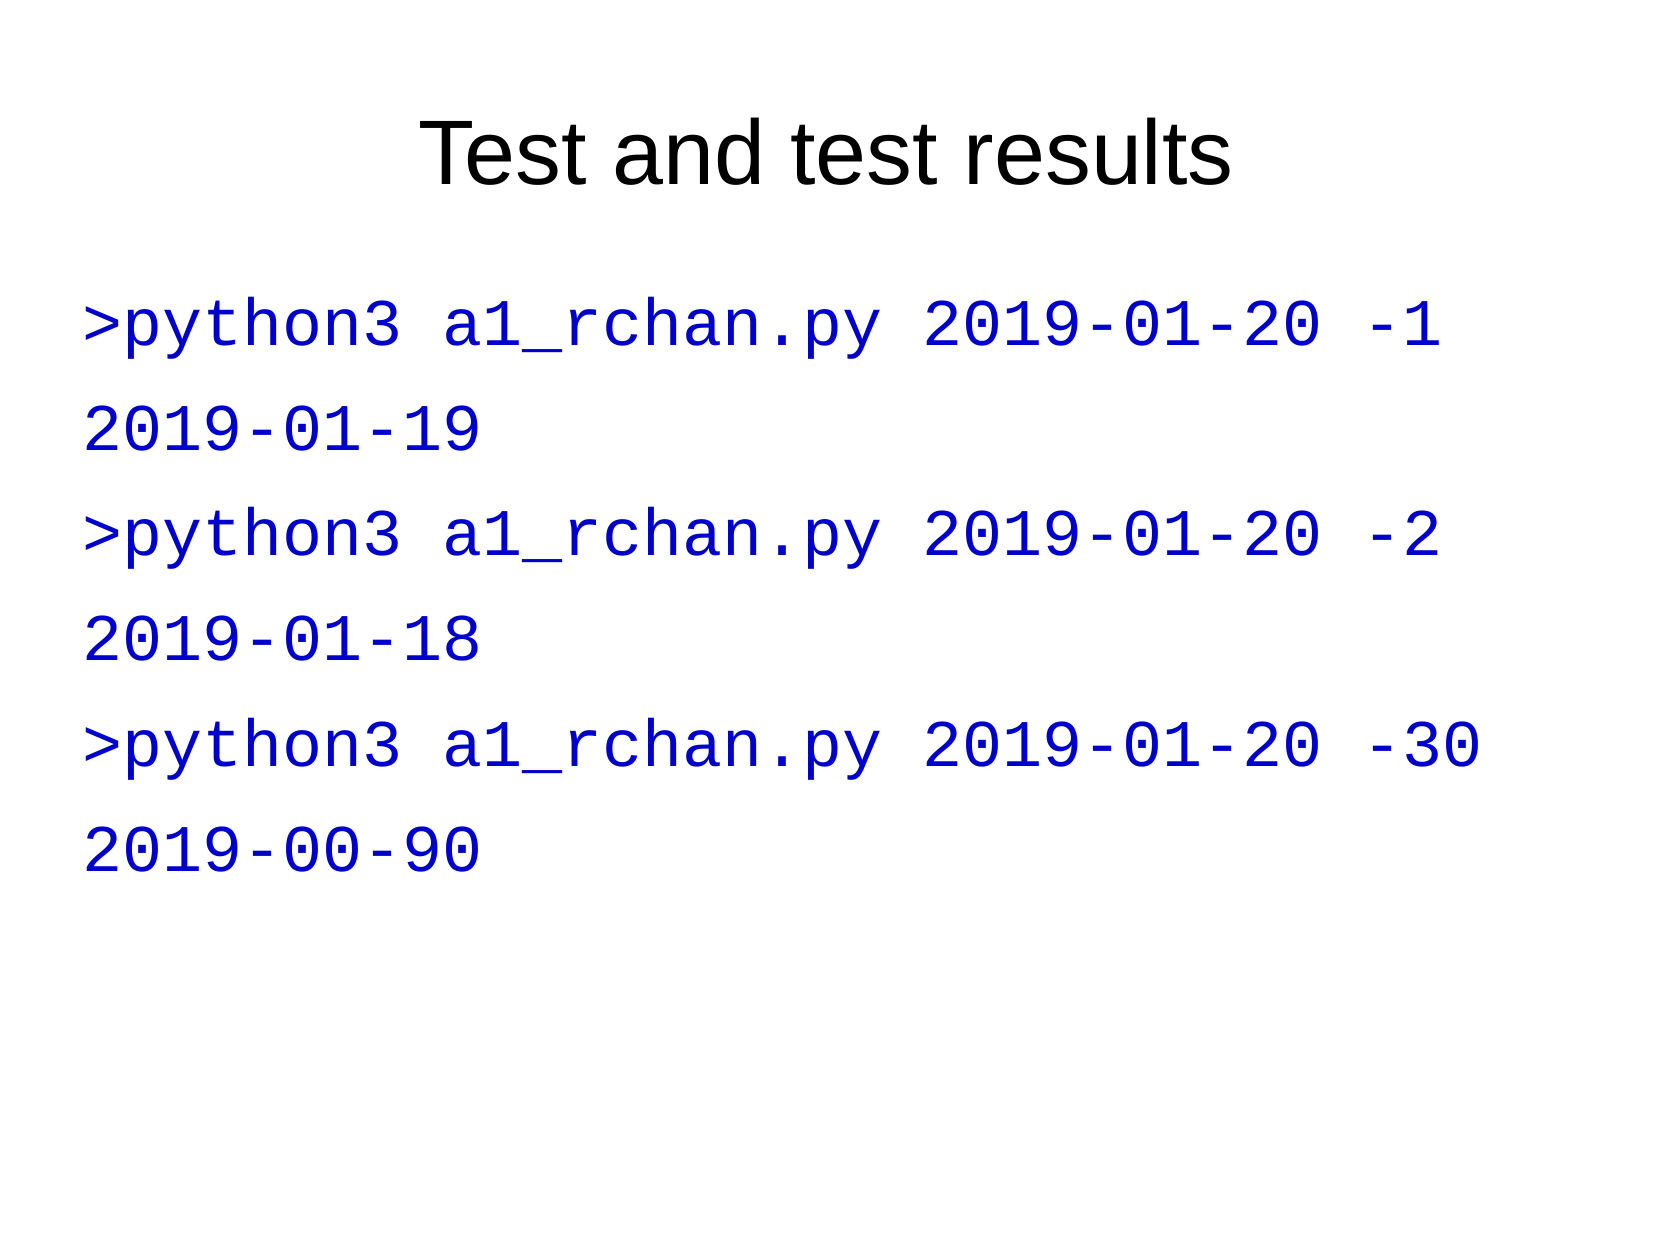

# Test and test results
>python3 a1_rchan.py 2019-01-20 -1
2019-01-19
>python3 a1_rchan.py 2019-01-20 -2
2019-01-18
>python3 a1_rchan.py 2019-01-20 -30
2019-00-90